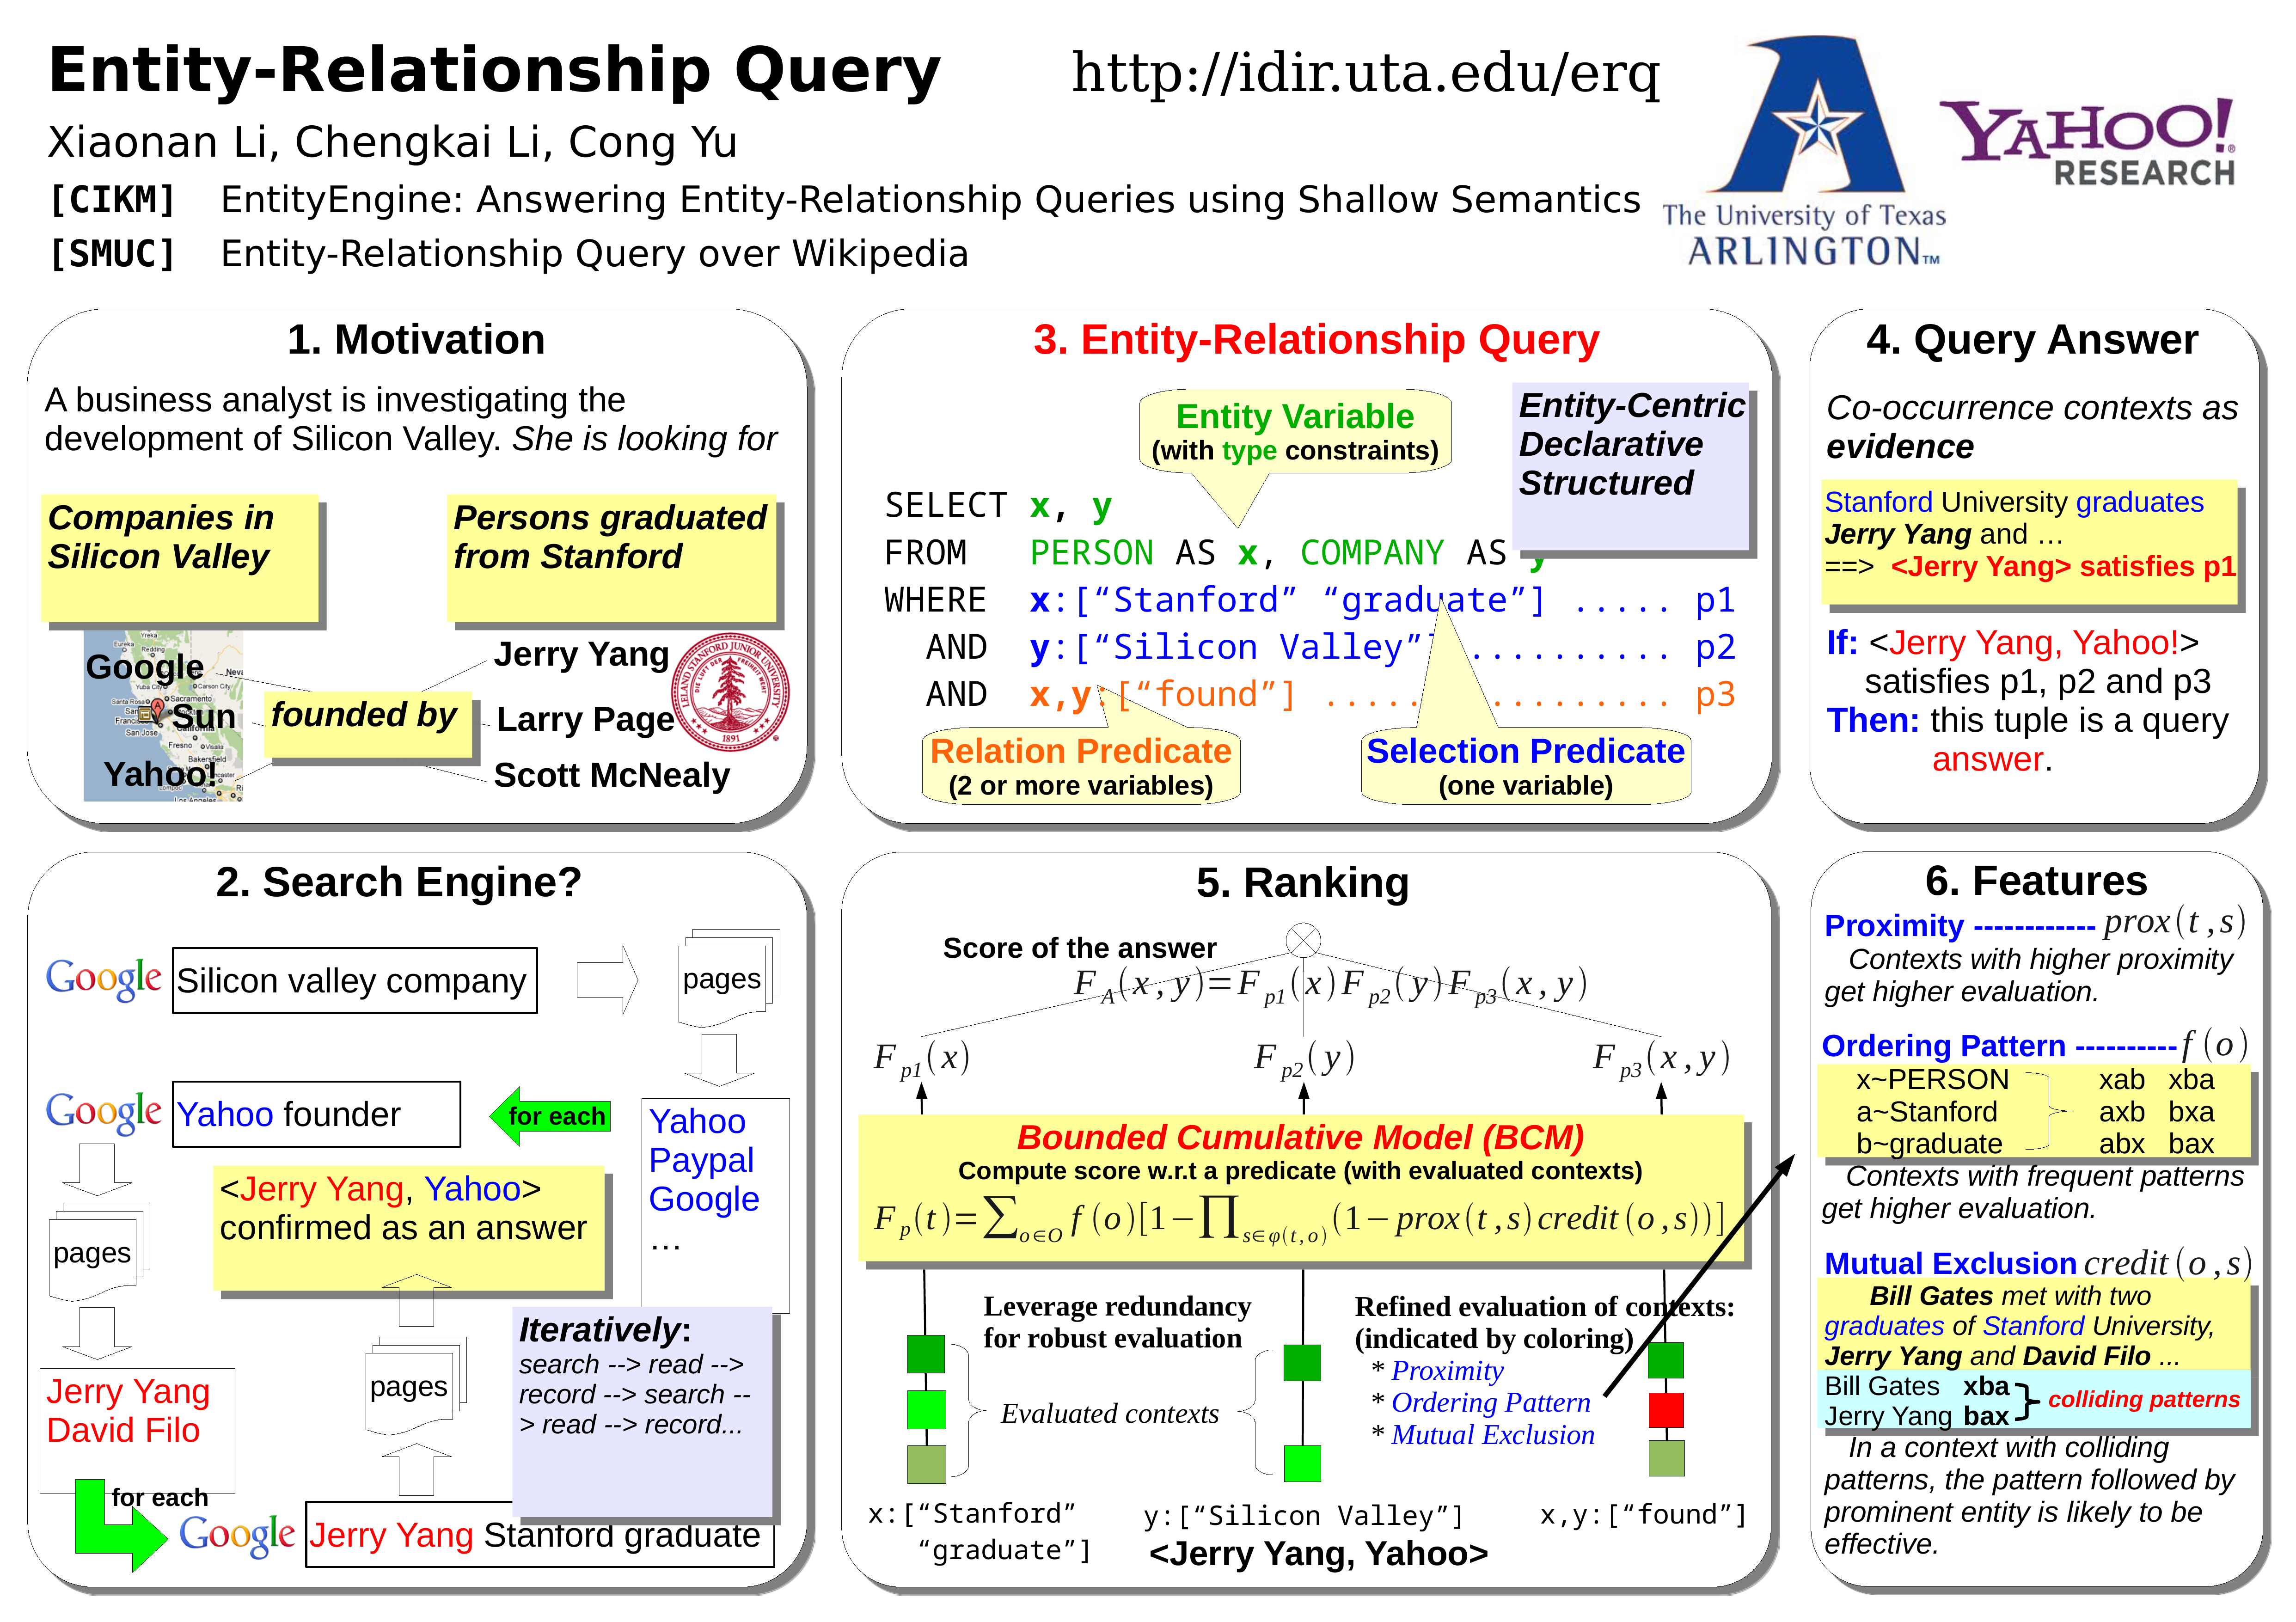

Entity-Relationship Query http://idir.uta.edu/erq
Xiaonan Li, Chengkai Li, Cong Yu
[CIKM]		EntityEngine: Answering Entity-Relationship Queries using Shallow Semantics
[SMUC]		Entity-Relationship Query over Wikipedia
#
1. Motivation
3. Entity-Relationship Query
4. Query Answer
A business analyst is investigating the development of Silicon Valley. She is looking for
Entity-Centric
Declarative
Structured
Co-occurrence contexts as evidence
Entity Variable
(with type constraints)
SELECT x, y
FROM PERSON AS x, COMPANY AS y
WHERE x:[“Stanford” “graduate”] ..... p1
 AND y:[“Silicon Valley”] .......... p2
 AND x,y:[“found”] ................. p3
Stanford University graduates Jerry Yang and …
==> <Jerry Yang> satisfies p1
Companies in Silicon Valley
Persons graduated from Stanford
If: <Jerry Yang, Yahoo!> satisfies p1, p2 and p3
Then: this tuple is a query answer.
Jerry Yang
Google
founded by
Sun
Larry Page
Relation Predicate
(2 or more variables)
Selection Predicate
(one variable)
Yahoo!
Scott McNealy
6. Features
5. Ranking
2. Search Engine?
Proximity ------------
 Contexts with higher proximity get higher evaluation.
Score of the answer
pages
Silicon valley company
Ordering Pattern ----------
	x~PERSON			xab	xba
	a~Stanford			axb	bxa
	b~graduate			abx	bax
 Contexts with frequent patterns get higher evaluation.
Yahoo founder
for each
Yahoo
Paypal
Google
…
Bounded Cumulative Model (BCM)
Compute score w.r.t a predicate (with evaluated contexts)
<Jerry Yang, Yahoo> confirmed as an answer
pages
Mutual Exclusion
 Bill Gates met with two graduates of Stanford University, Jerry Yang and David Filo ...
Bill Gates	xba
Jerry Yang	bax
 In a context with colliding patterns, the pattern followed by prominent entity is likely to be effective.
Leverage redundancy for robust evaluation
Refined evaluation of contexts:
(indicated by coloring)
 * Proximity
 * Ordering Pattern
 * Mutual Exclusion
Iteratively:
search --> read --> record --> search --> read --> record...
pages
Jerry Yang
David Filo
colliding patterns
Evaluated contexts
for each
x:[“Stanford” “graduate”]
x,y:[“found”]
y:[“Silicon Valley”]
Jerry Yang Stanford graduate
<Jerry Yang, Yahoo>